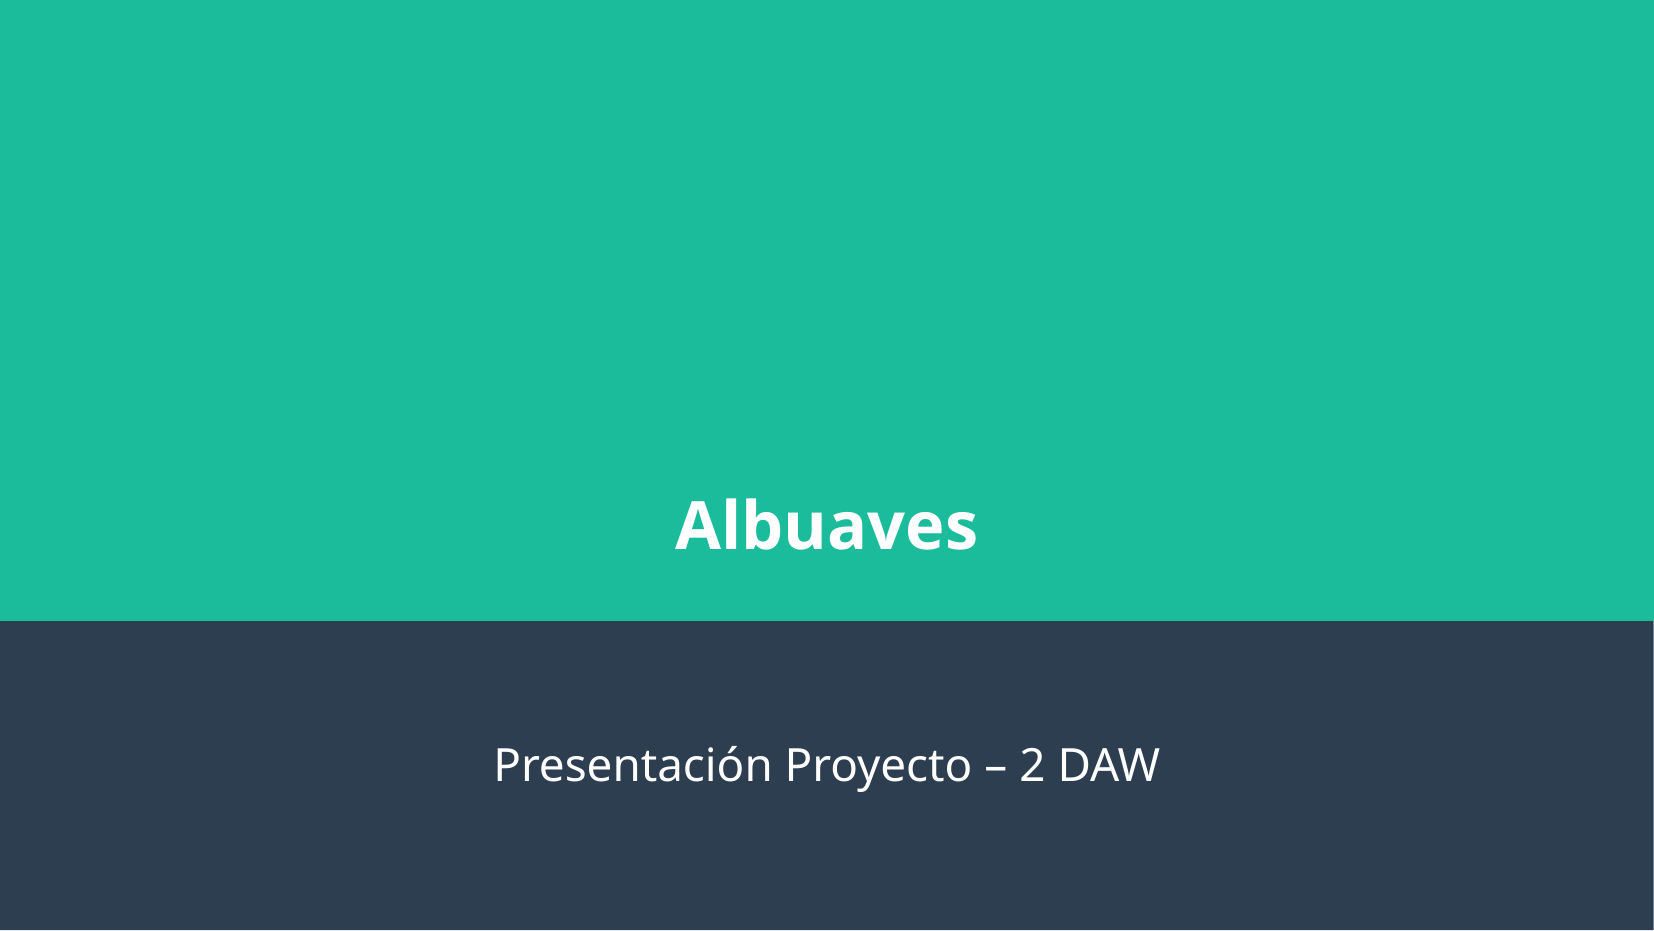

# Albuaves
Presentación Proyecto – 2 DAW